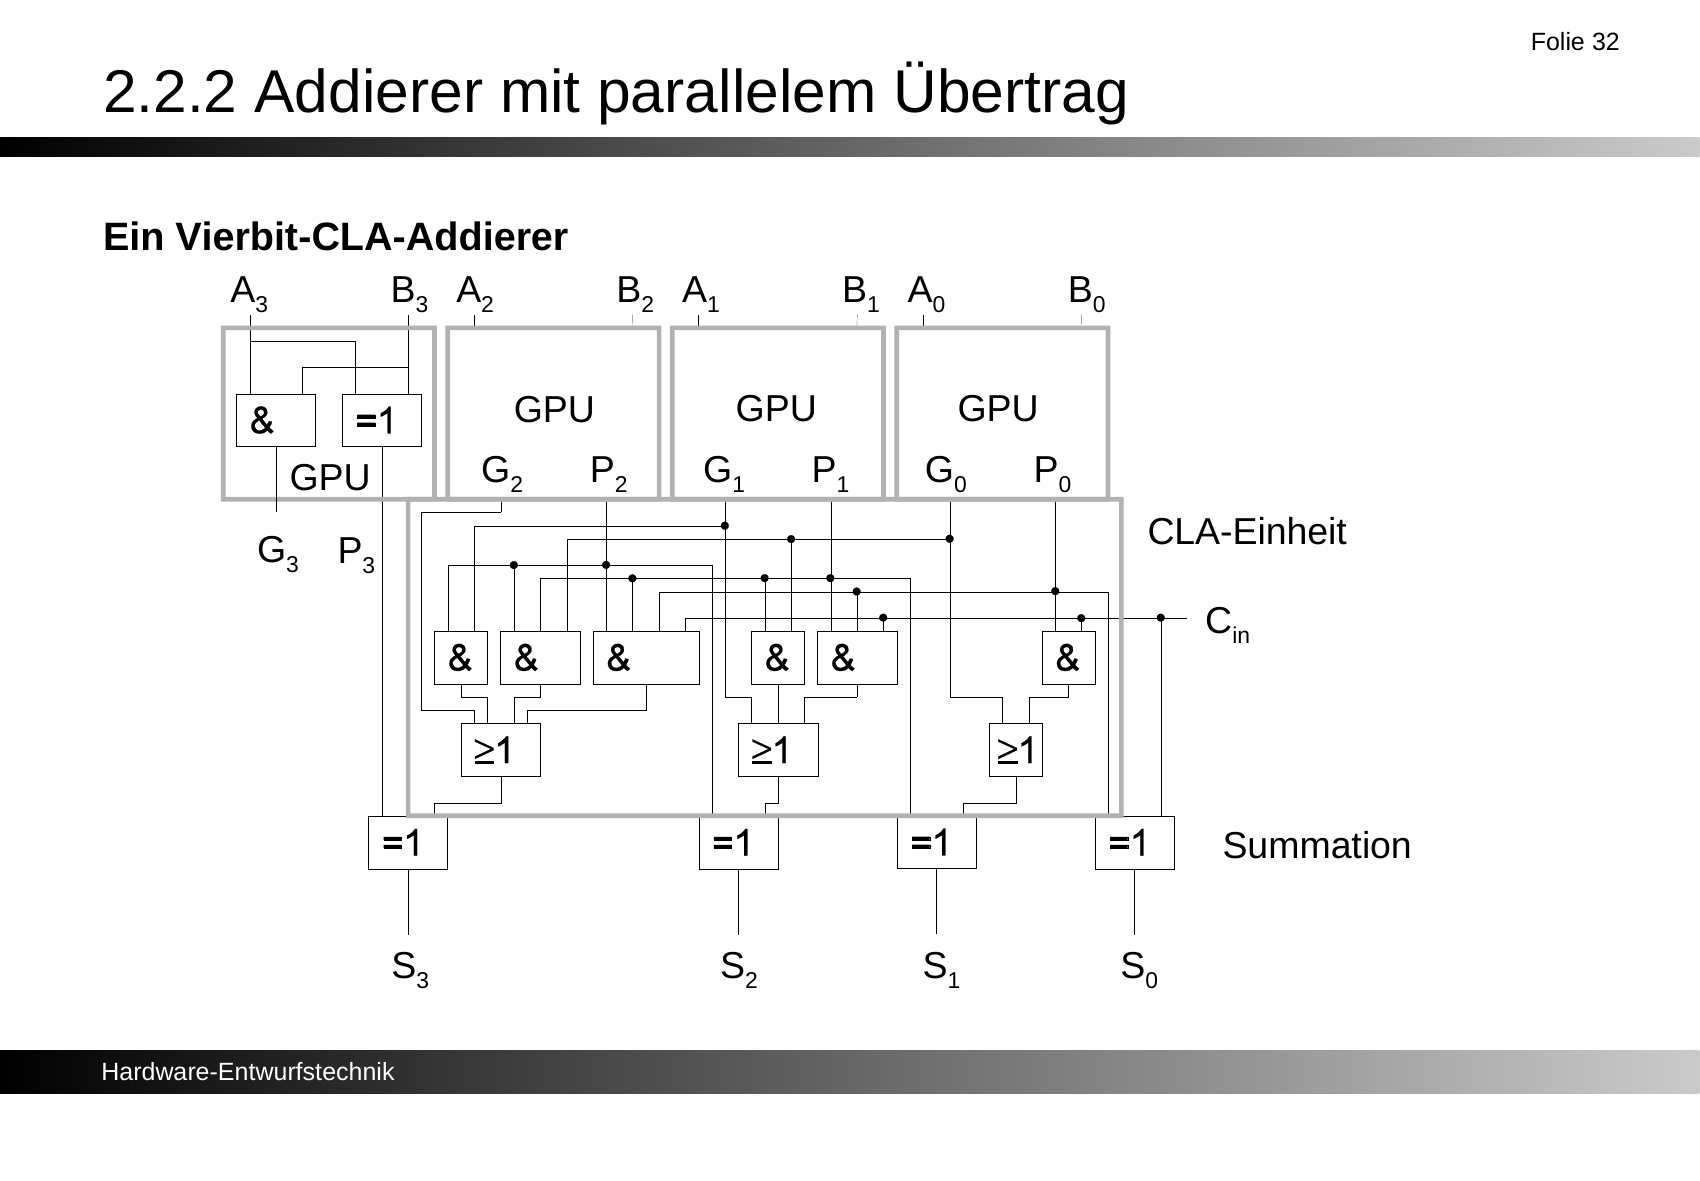

# 2.2.2 Addierer mit parallelem Übertrag
Ein Vierbit-CLA-Addierer
A3
B3
A2
B2
A1
B1
A0
B0
GPU
GPU
GPU
G2
P2
G1
P1
G0
P0
GPU
CLA-Einheit
G3
P3
Cin
Summation
S3
S2
S1
S0